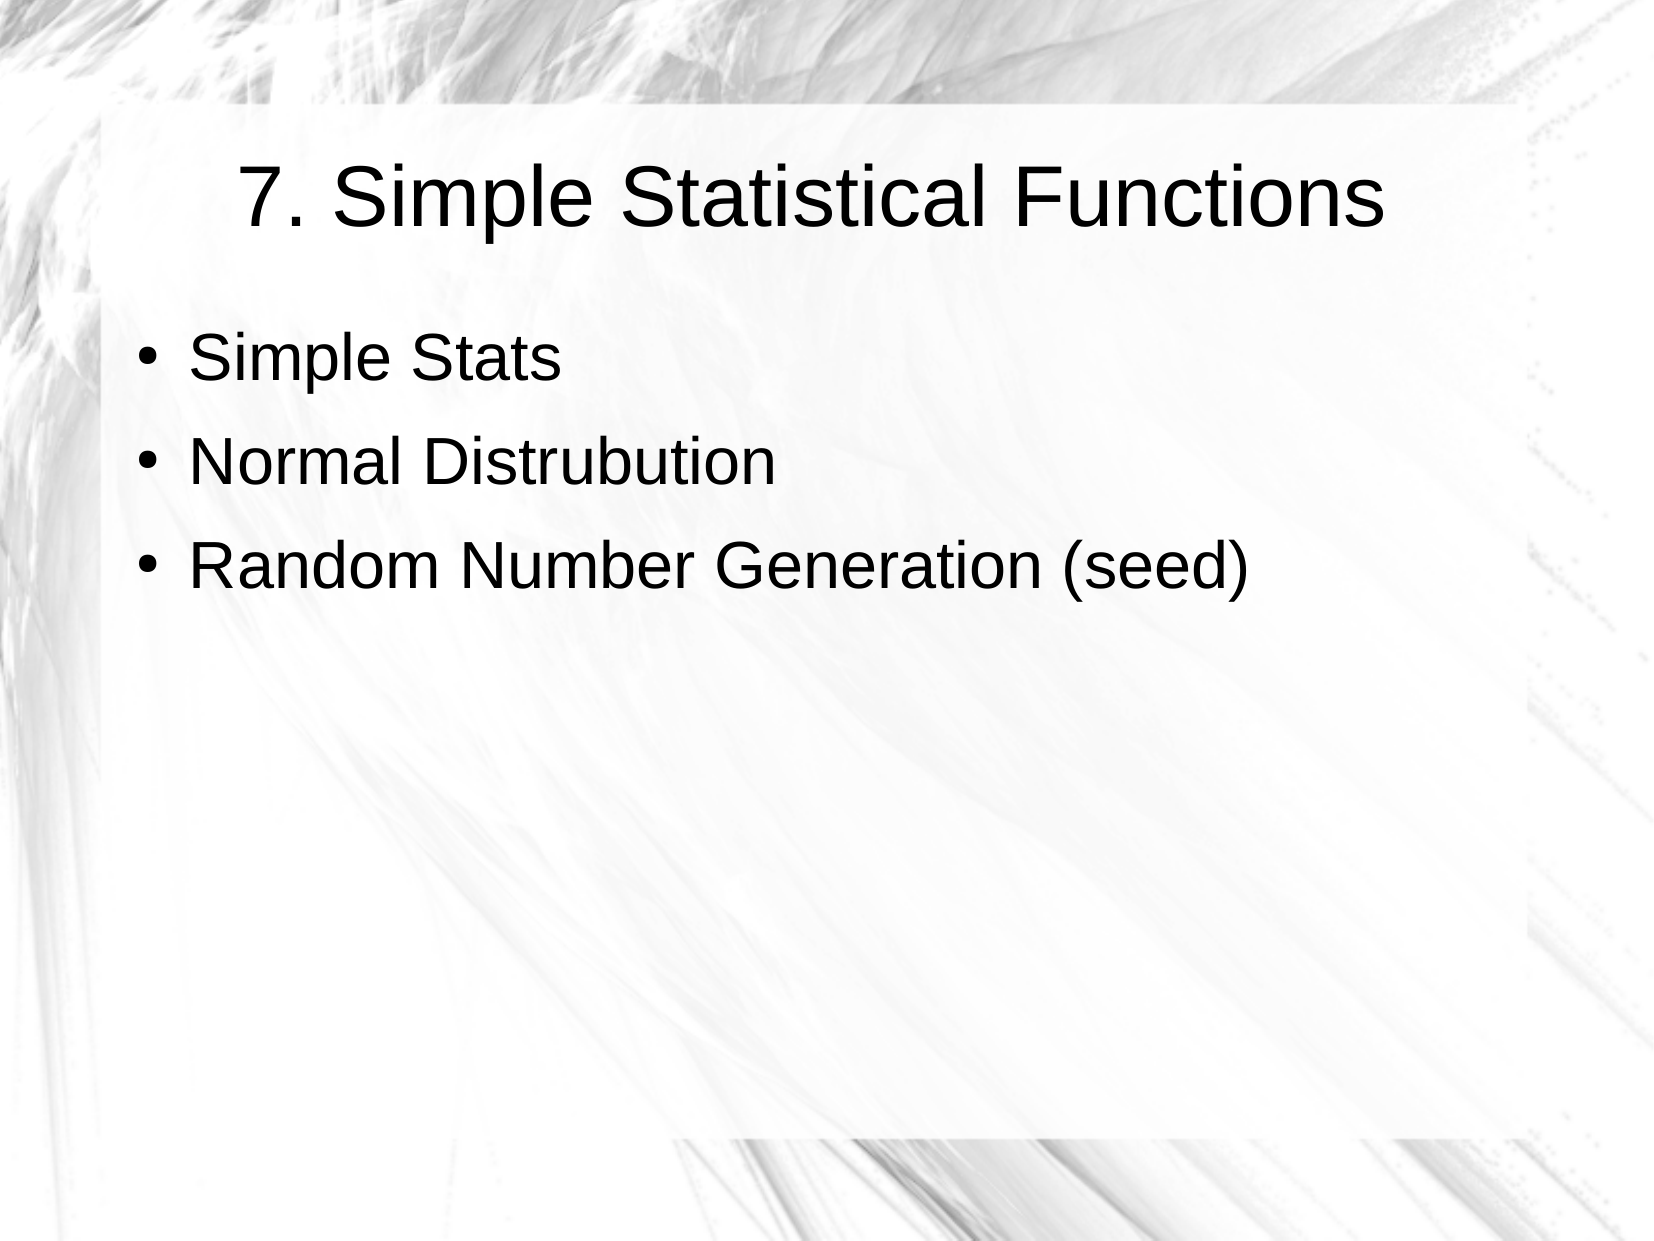

# 7. Simple Statistical Functions
Simple Stats
Normal Distrubution
Random Number Generation (seed)